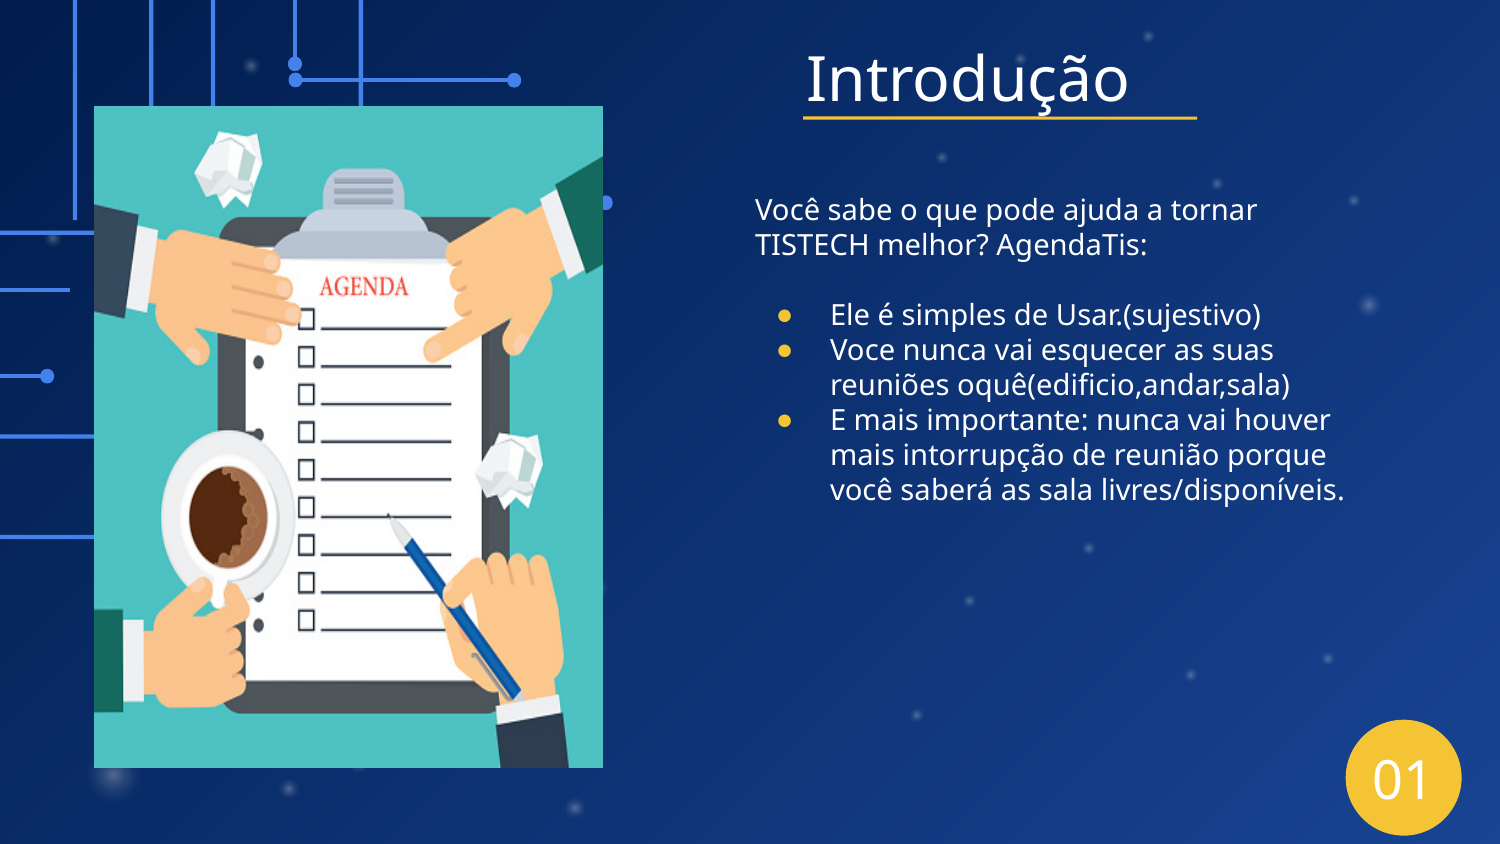

# Introdução
Você sabe o que pode ajuda a tornar TISTECH melhor? AgendaTis:
Ele é simples de Usar.(sujestivo)
Voce nunca vai esquecer as suas reuniões oquê(edificio,andar,sala)
E mais importante: nunca vai houver mais intorrupção de reunião porque você saberá as sala livres/disponíveis.
01